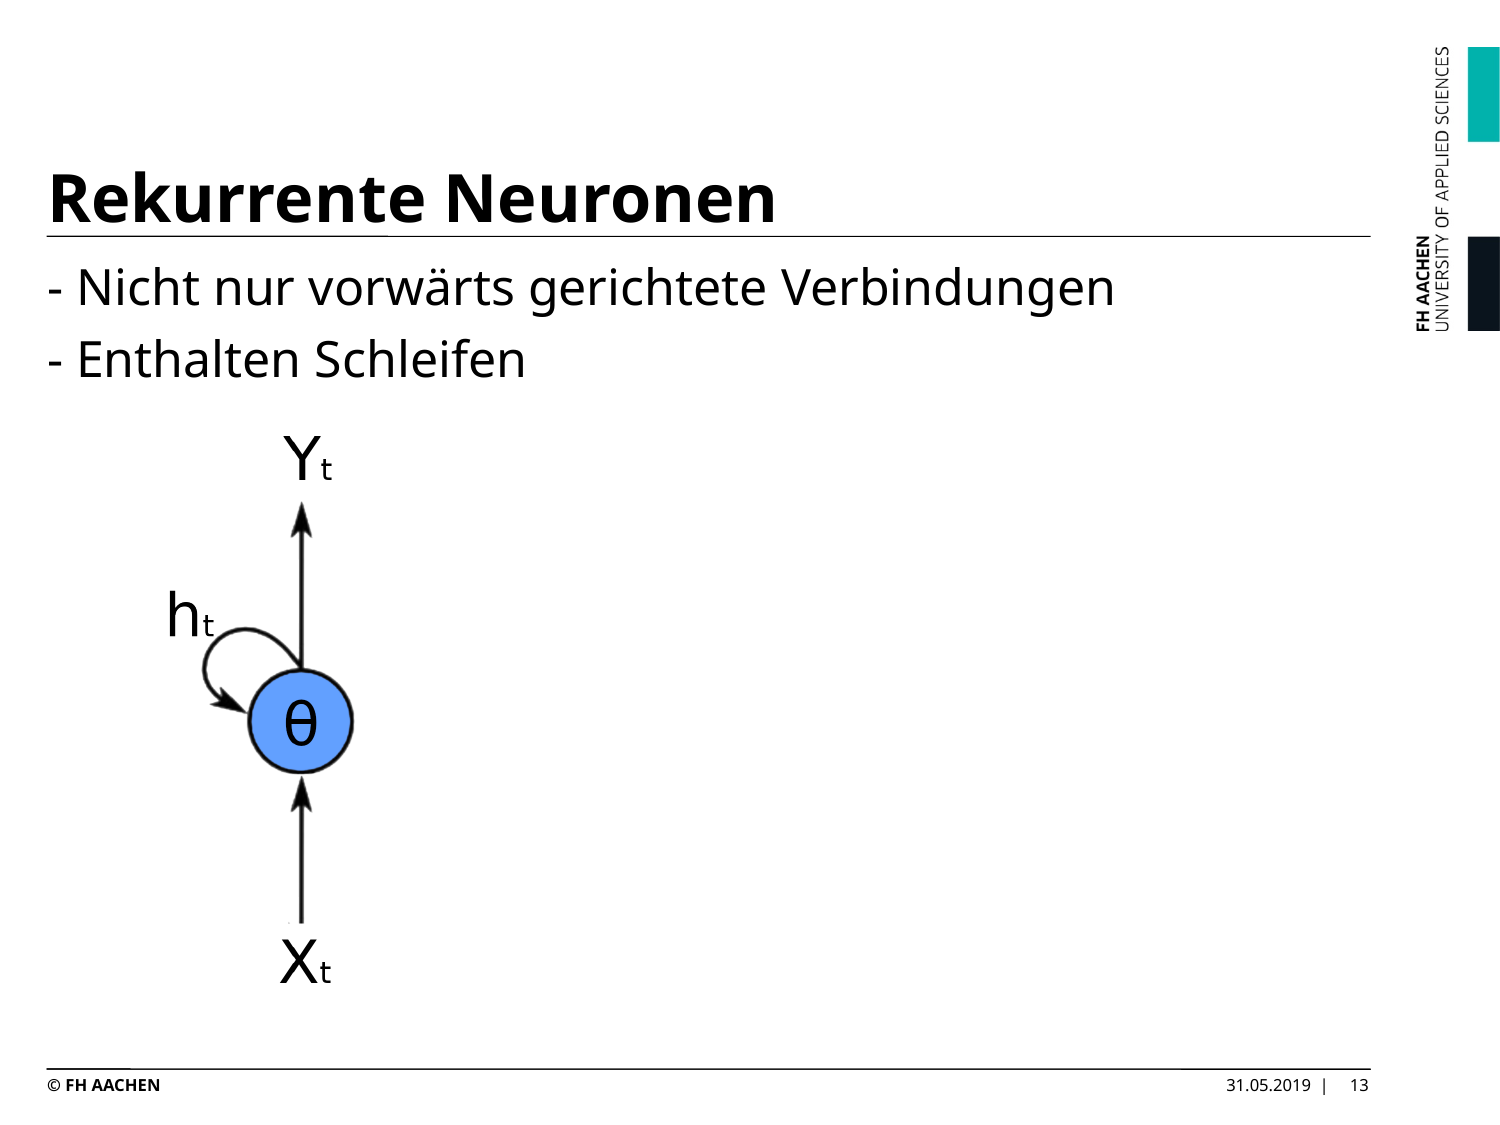

# Rekurrente Neuronen
- Nicht nur vorwärts gerichtete Verbindungen
- Enthalten Schleifen
31.05.2019
13